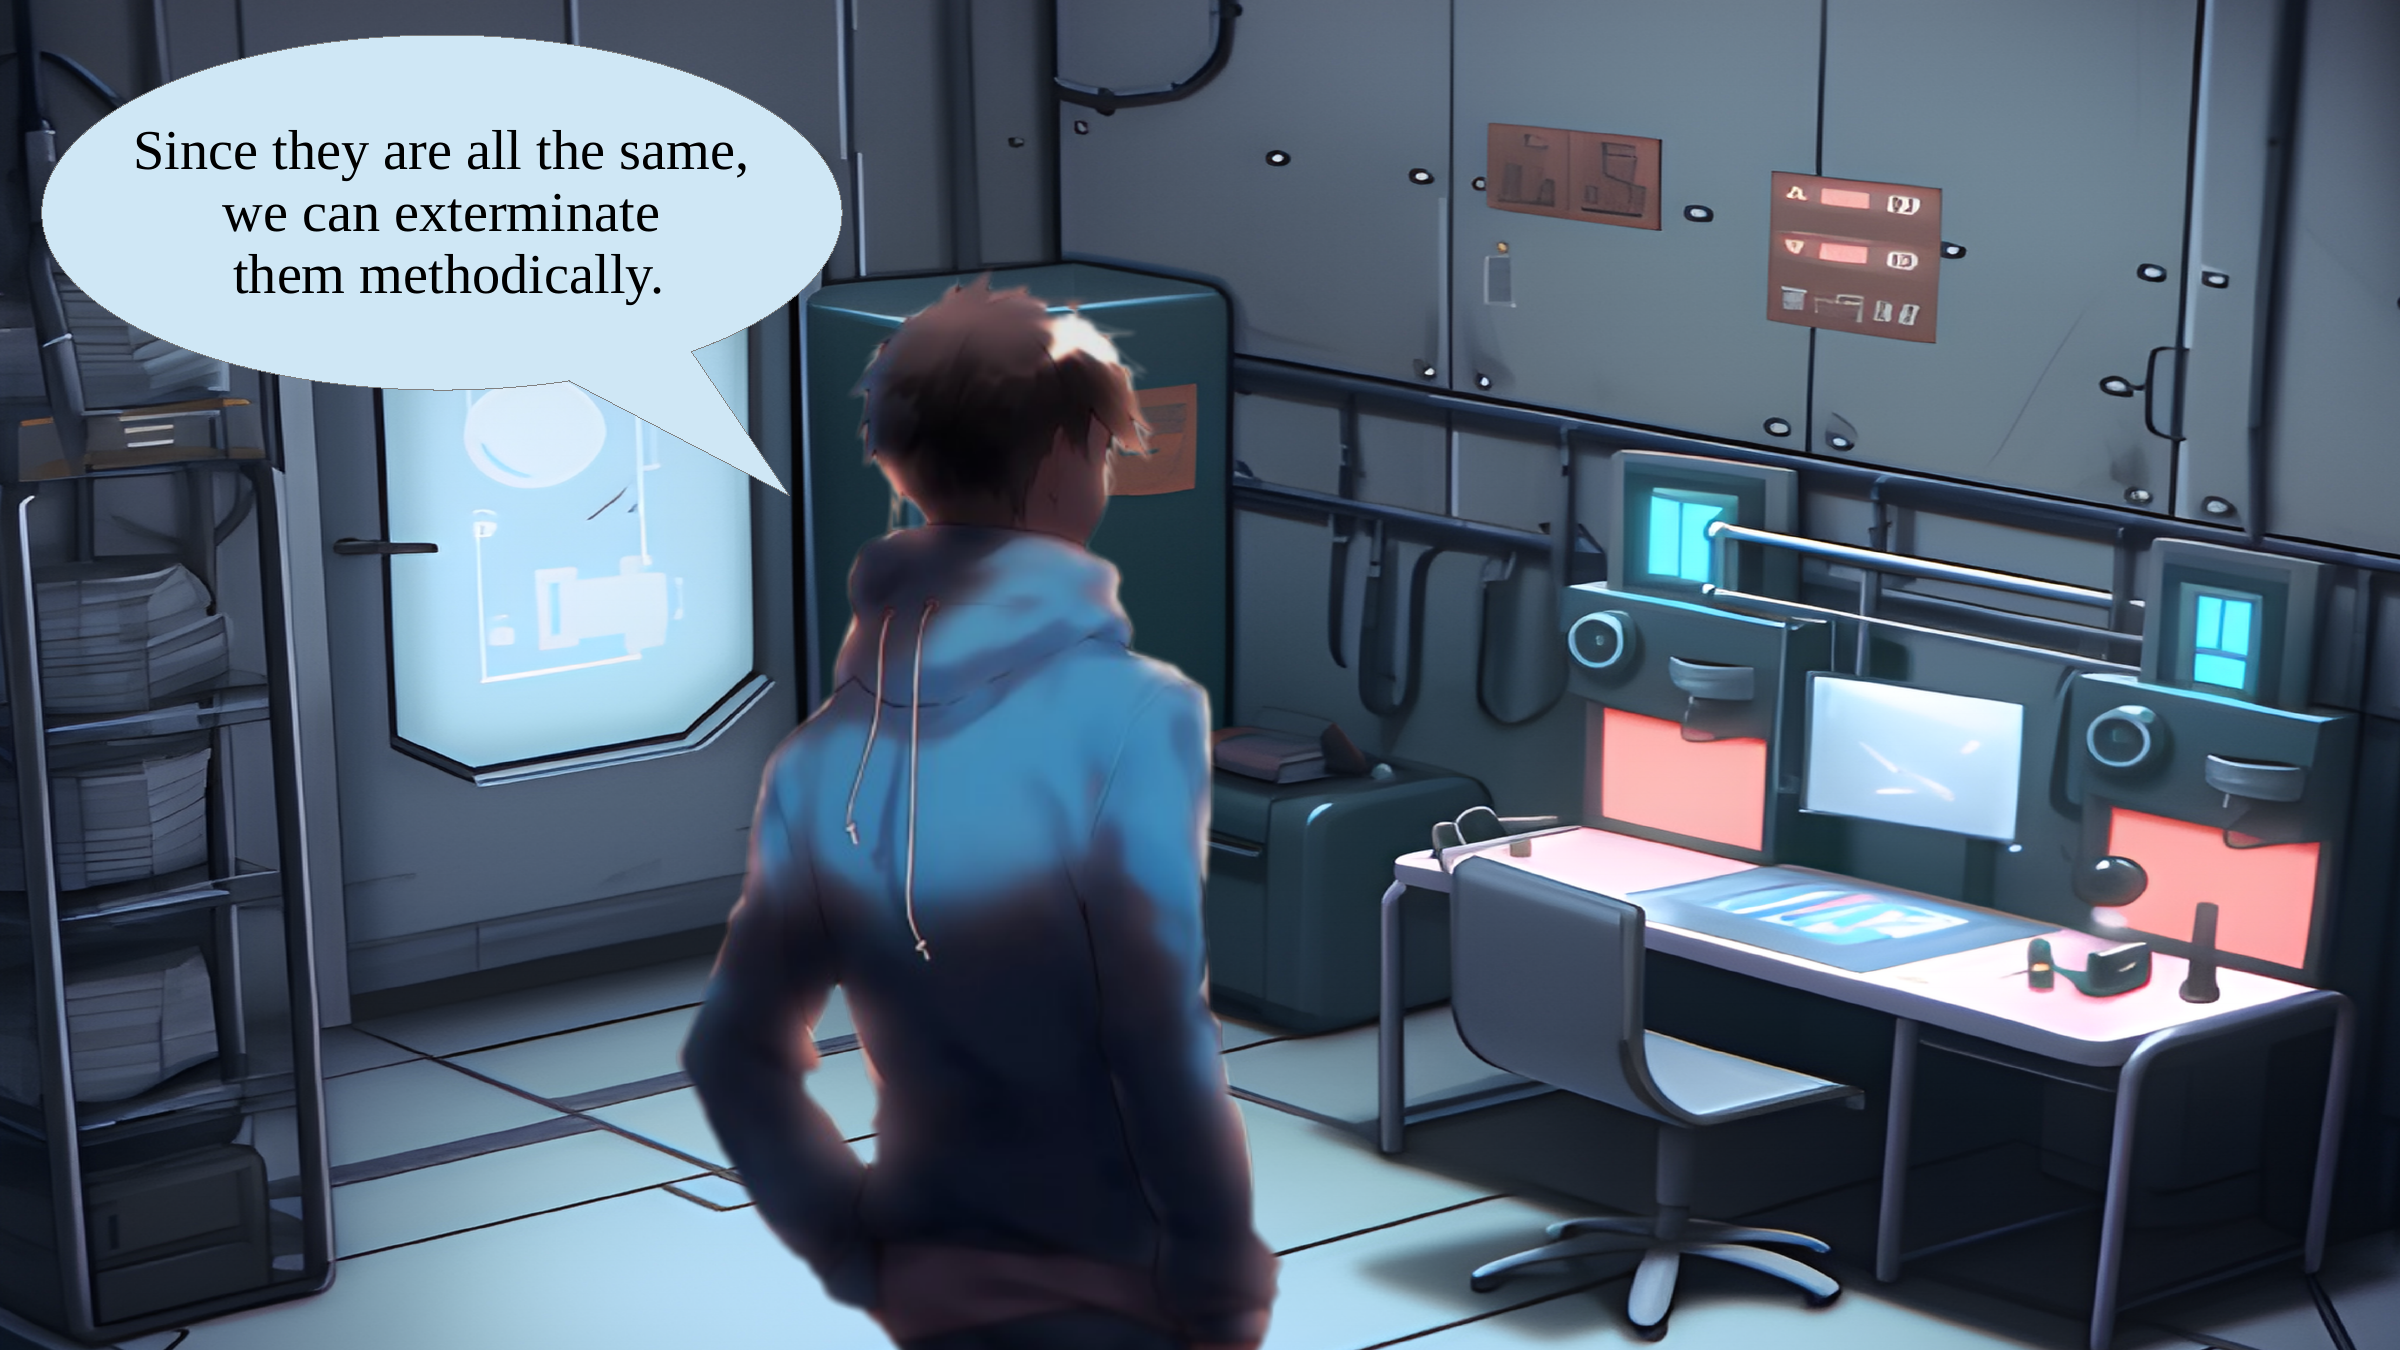

Since they are all the same,
we can exterminate
 them methodically.
I hope they can fill me in on what I've missed.